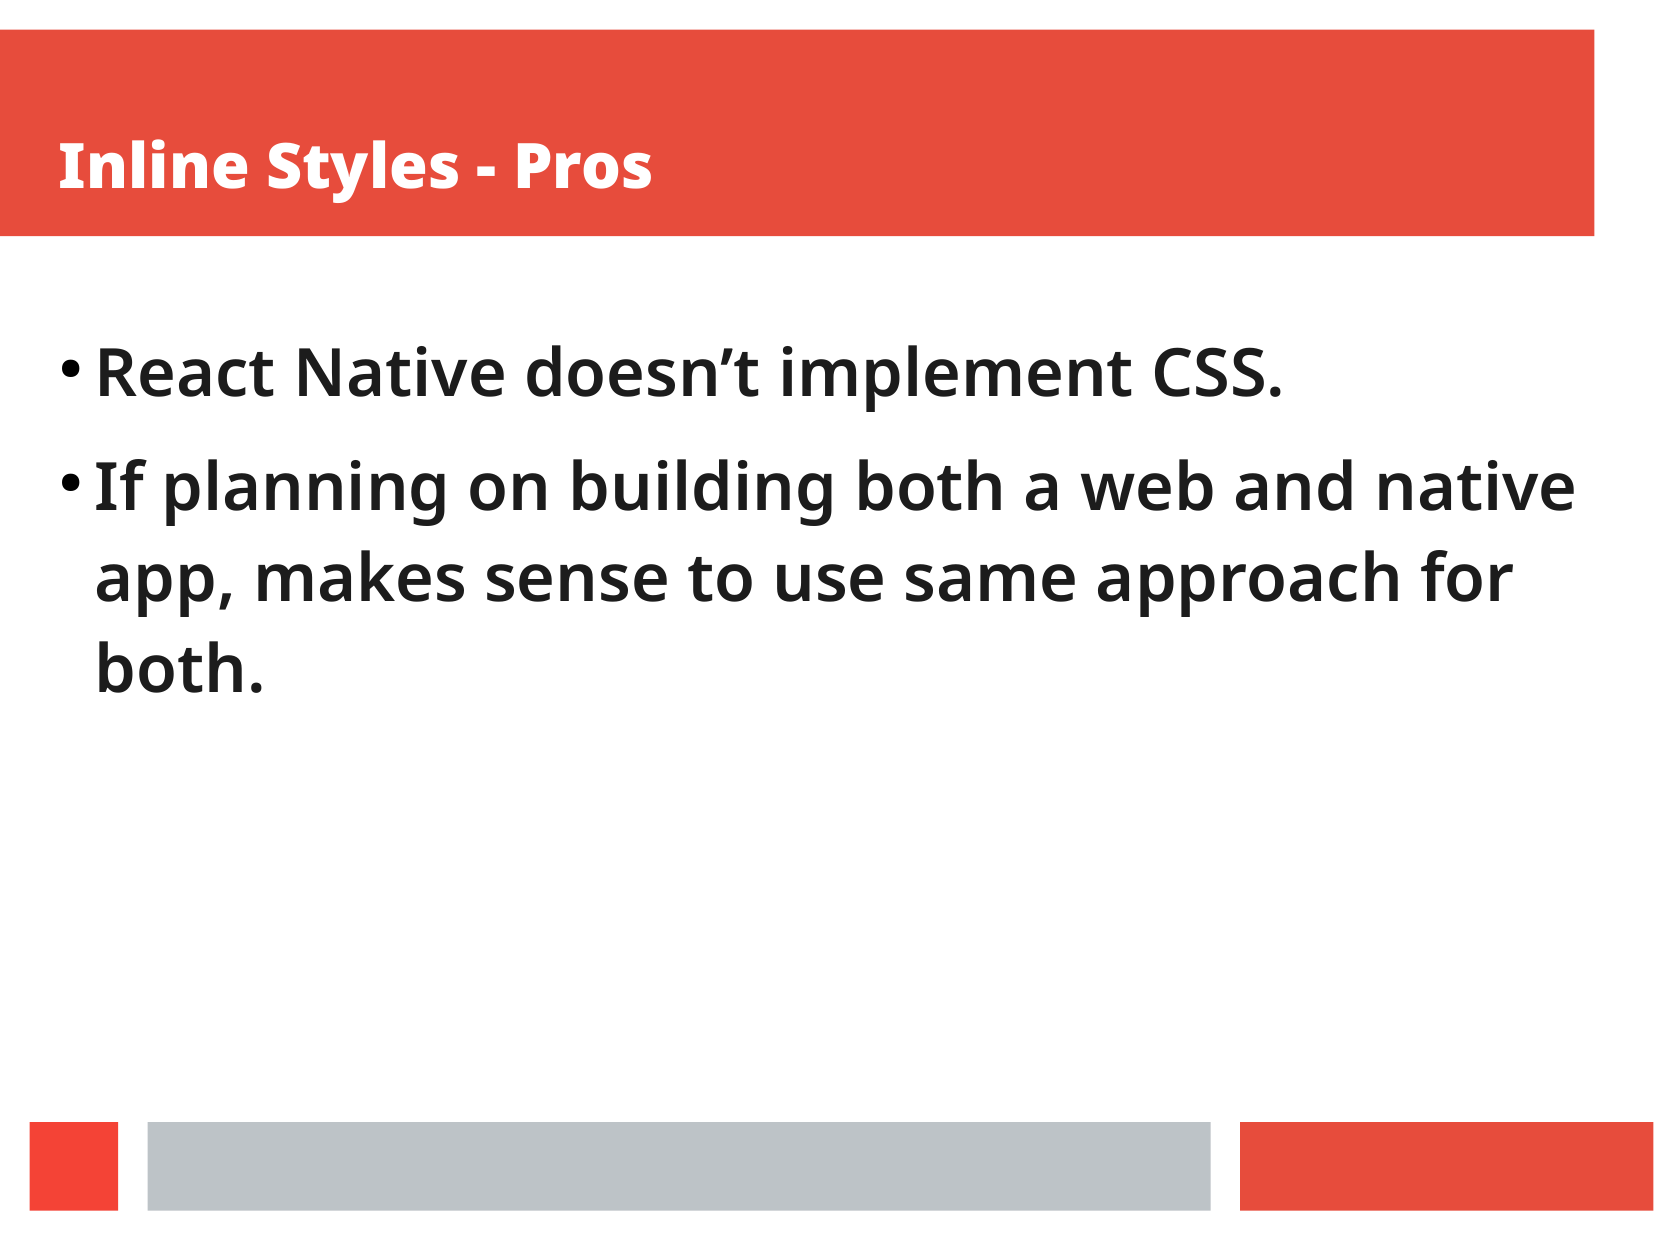

# Inline Styles - Pros
React Native doesn’t implement CSS.
If planning on building both a web and native app, makes sense to use same approach for both.